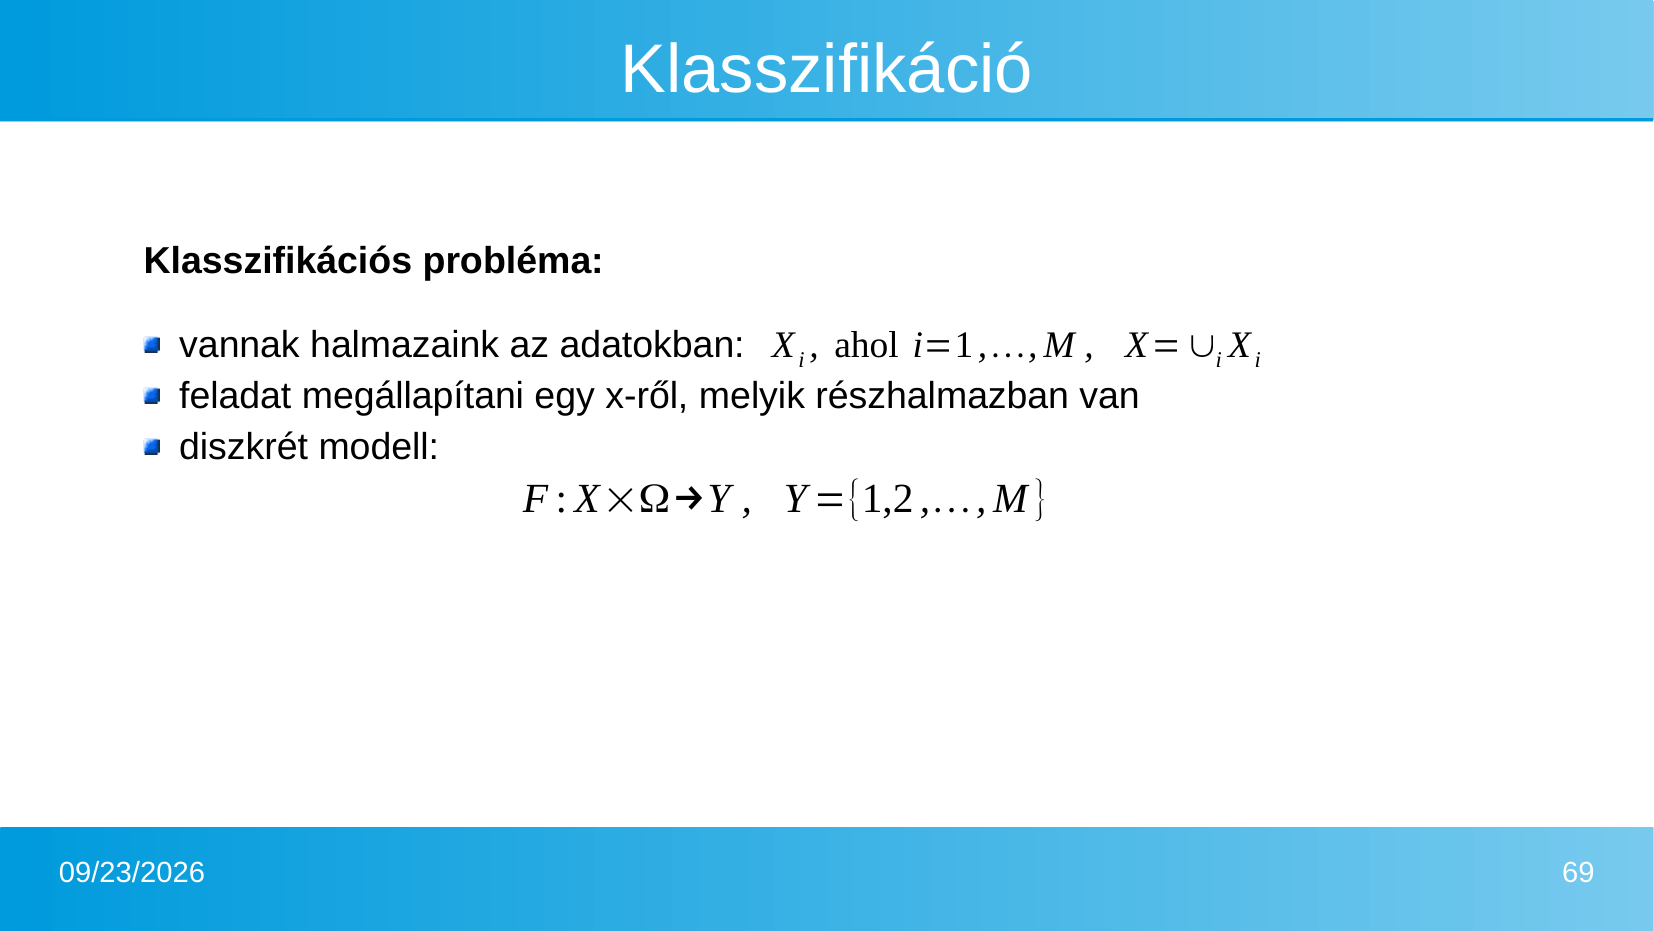

# Klasszifikáció
Klasszifikációs probléma:
vannak halmazaink az adatokban:
feladat megállapítani egy x-ről, melyik részhalmazban van
diszkrét modell:
69